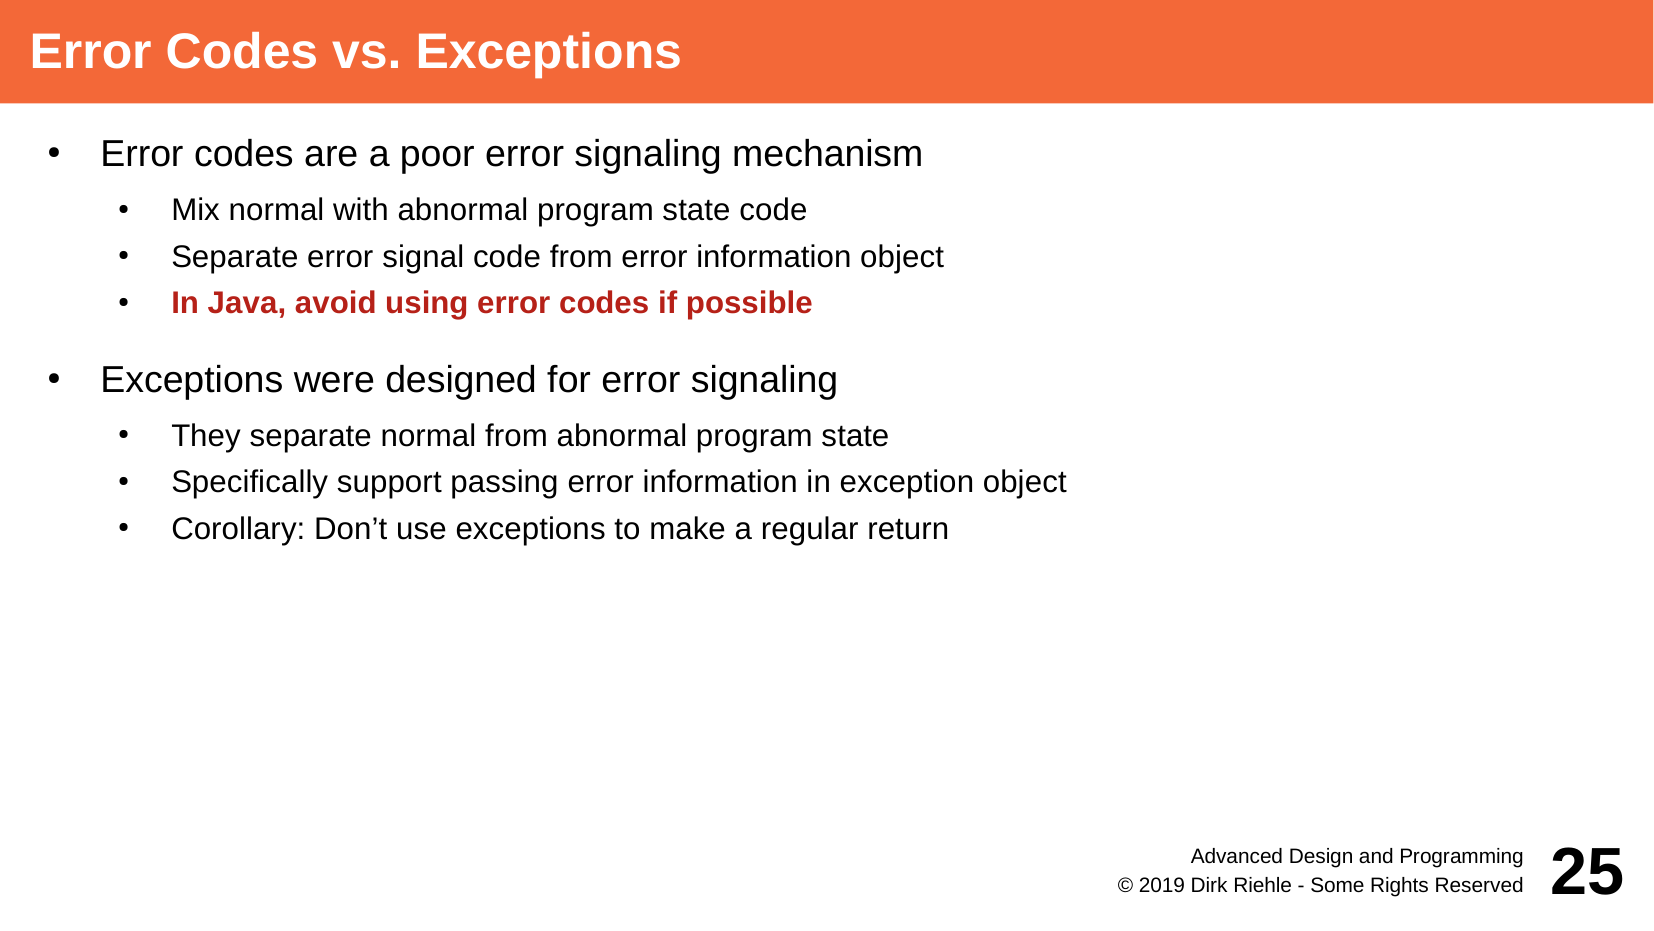

# Error Codes vs. Exceptions
Error codes are a poor error signaling mechanism
Mix normal with abnormal program state code
Separate error signal code from error information object
In Java, avoid using error codes if possible
Exceptions were designed for error signaling
They separate normal from abnormal program state
Specifically support passing error information in exception object
Corollary: Don’t use exceptions to make a regular return
Advanced Design and Programming
25
© 2019 Dirk Riehle - Some Rights Reserved